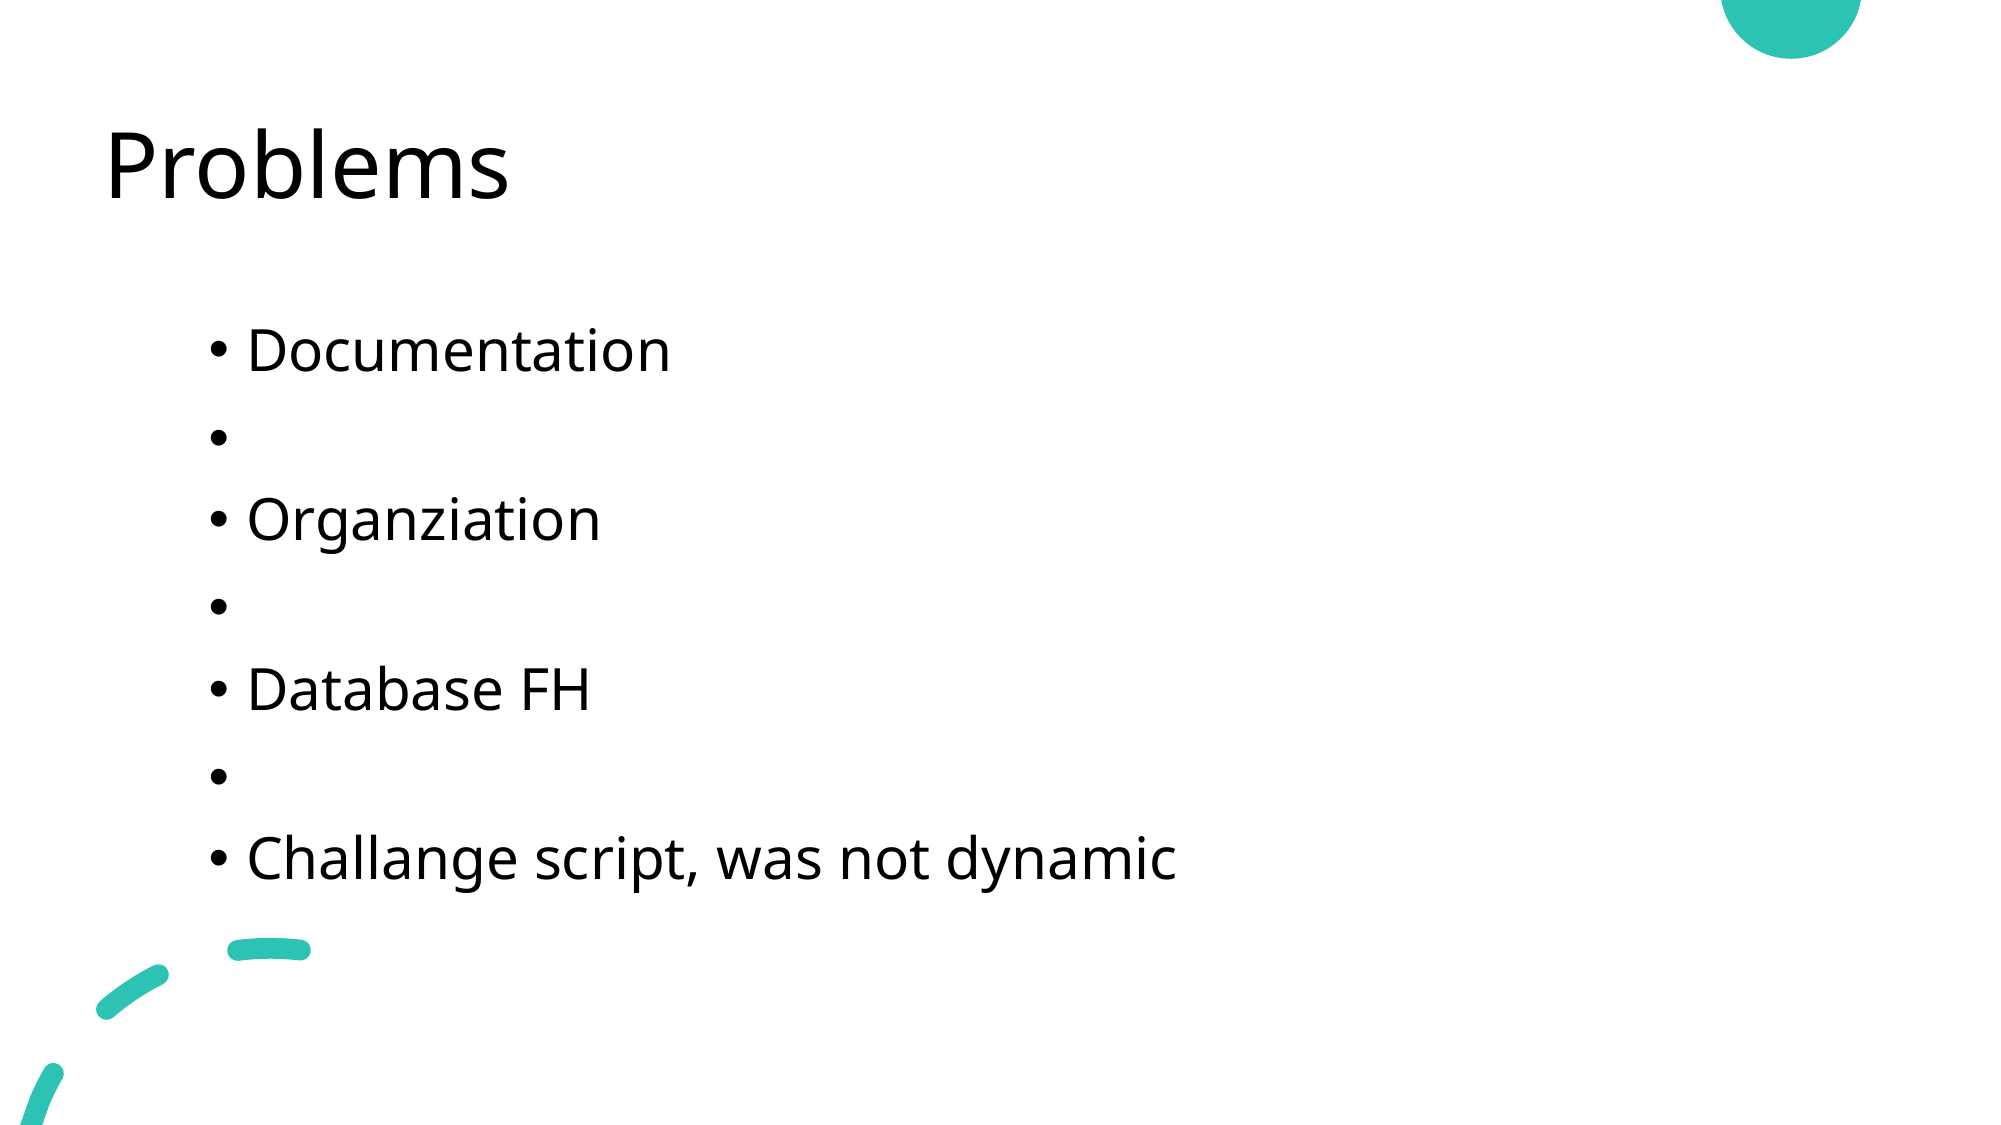

# Problems
Documentation
Organziation
Database FH
Challange script, was not dynamic